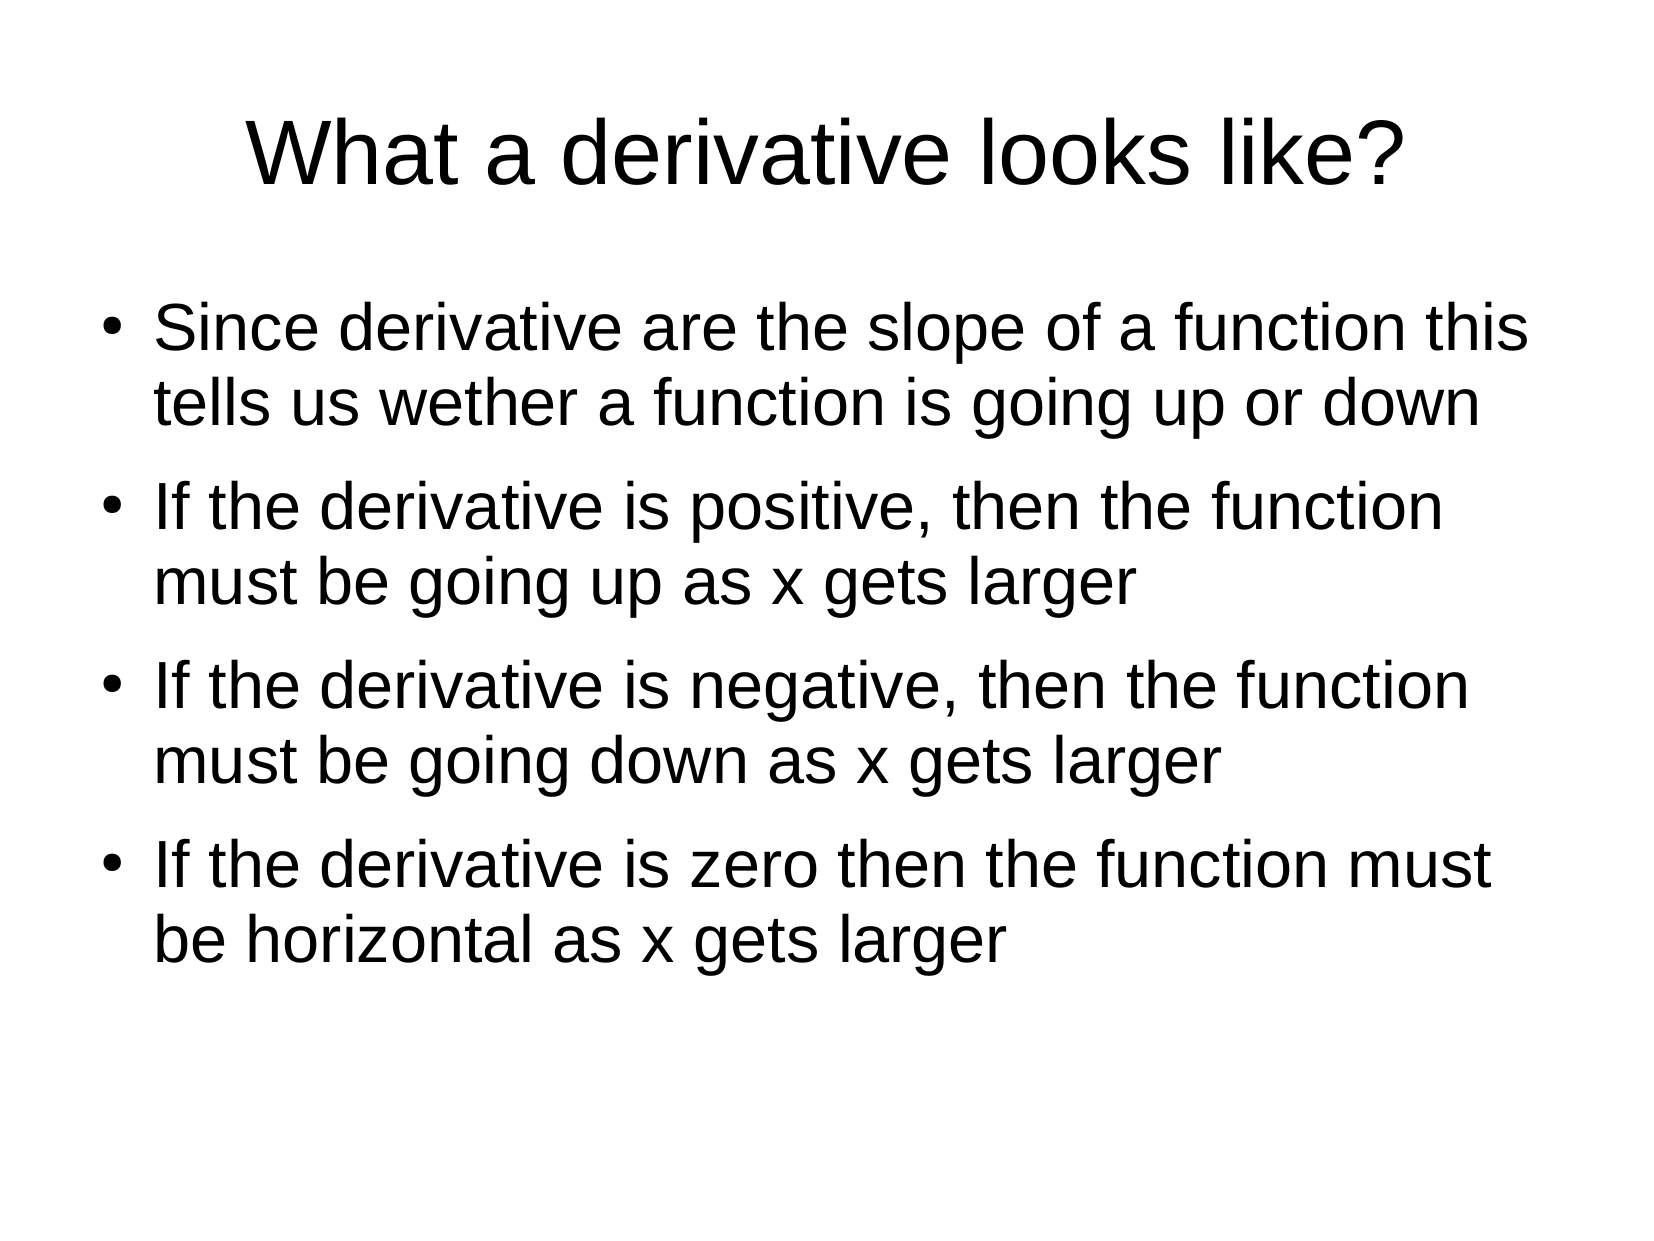

# What a derivative looks like?
Since derivative are the slope of a function this tells us wether a function is going up or down
If the derivative is positive, then the function must be going up as x gets larger
If the derivative is negative, then the function must be going down as x gets larger
If the derivative is zero then the function must be horizontal as x gets larger